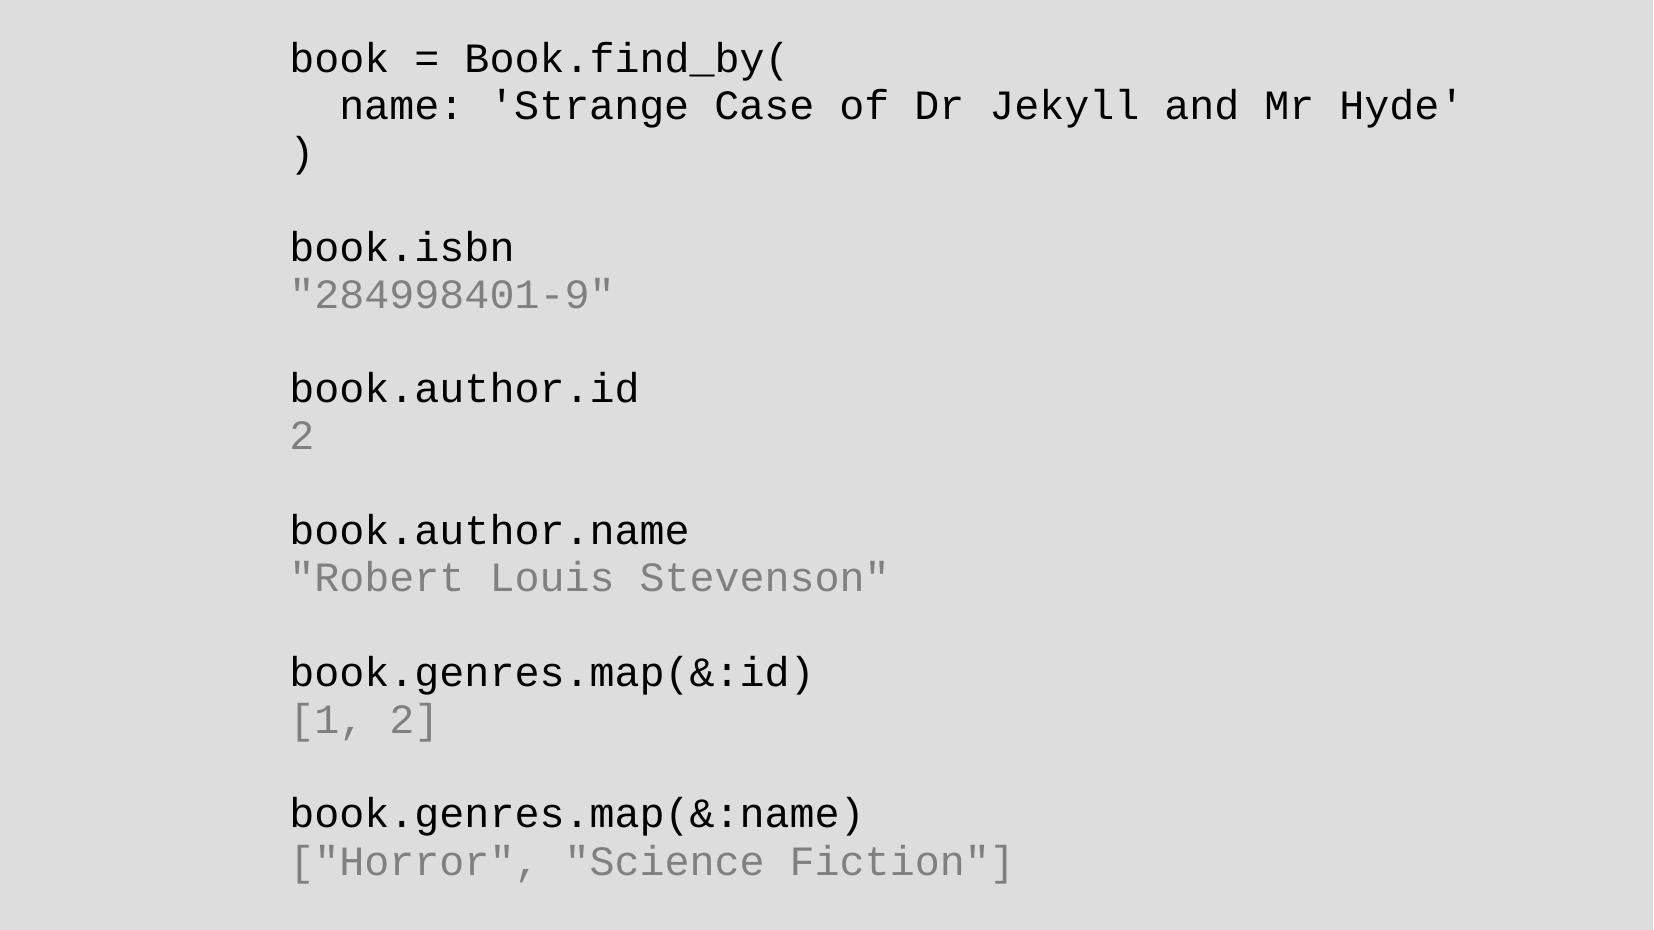

# book = Book.find_by(
 name: 'Strange Case of Dr Jekyll and Mr Hyde'
)
book.isbn
"284998401-9"
book.author.id
2
book.author.name
"Robert Louis Stevenson"
book.genres.map(&:id)
[1, 2]
book.genres.map(&:name)
["Horror", "Science Fiction"]